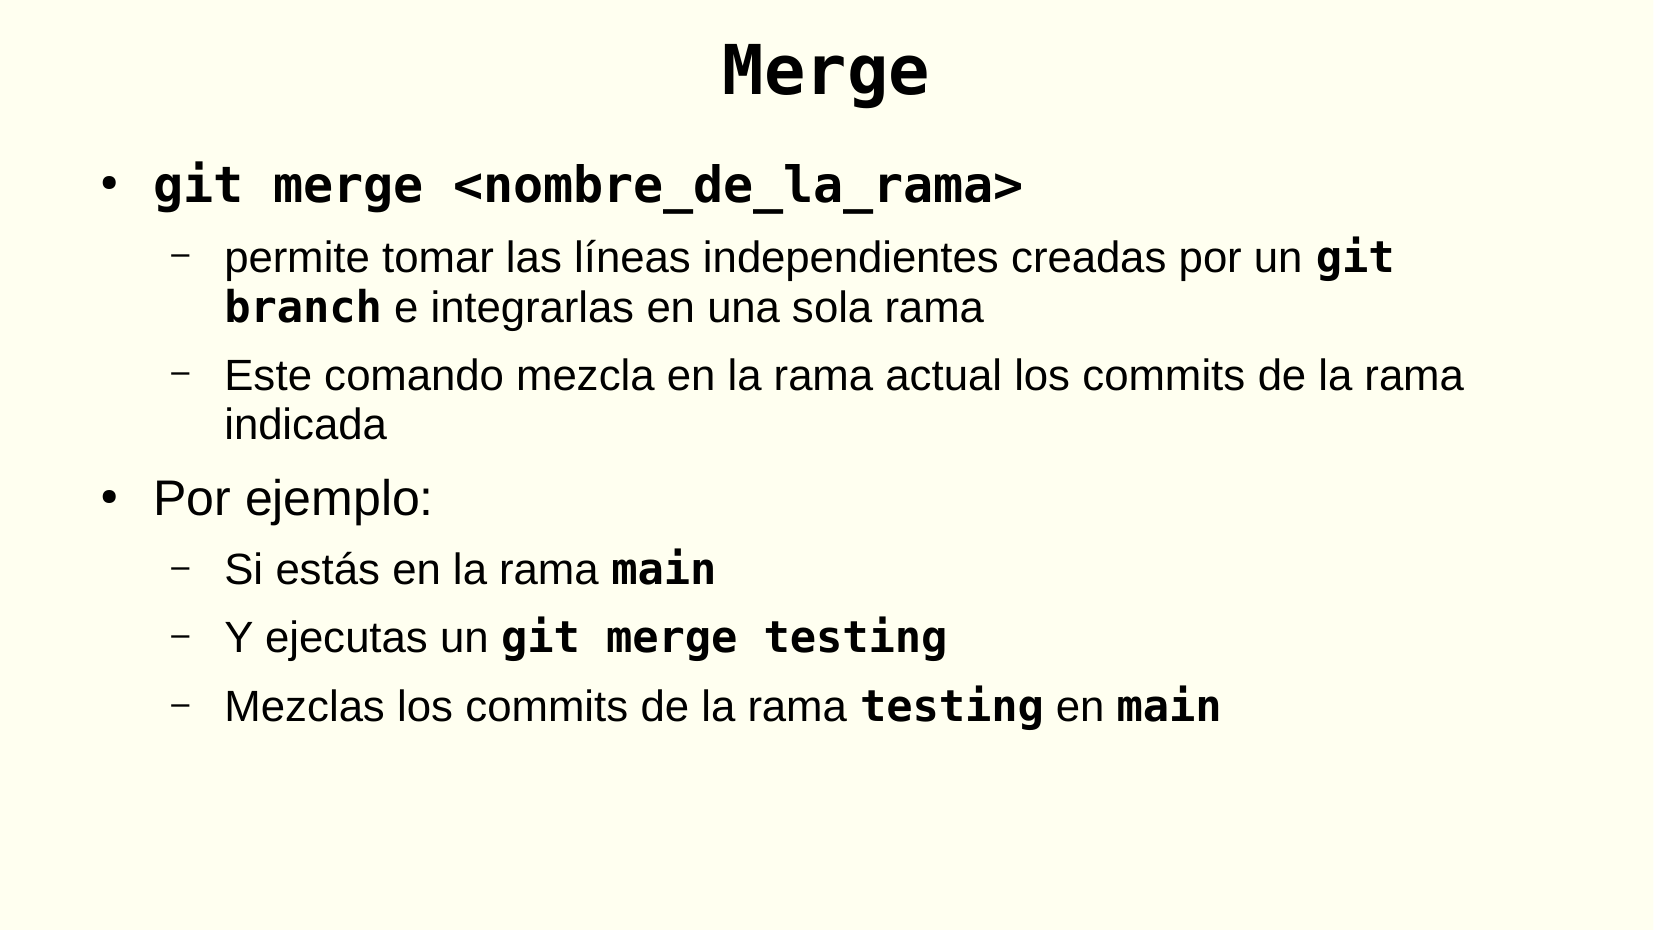

# Merge
git merge <nombre_de_la_rama>
permite tomar las líneas independientes creadas por un git branch e integrarlas en una sola rama
Este comando mezcla en la rama actual los commits de la rama indicada
Por ejemplo:
Si estás en la rama main
Y ejecutas un git merge testing
Mezclas los commits de la rama testing en main